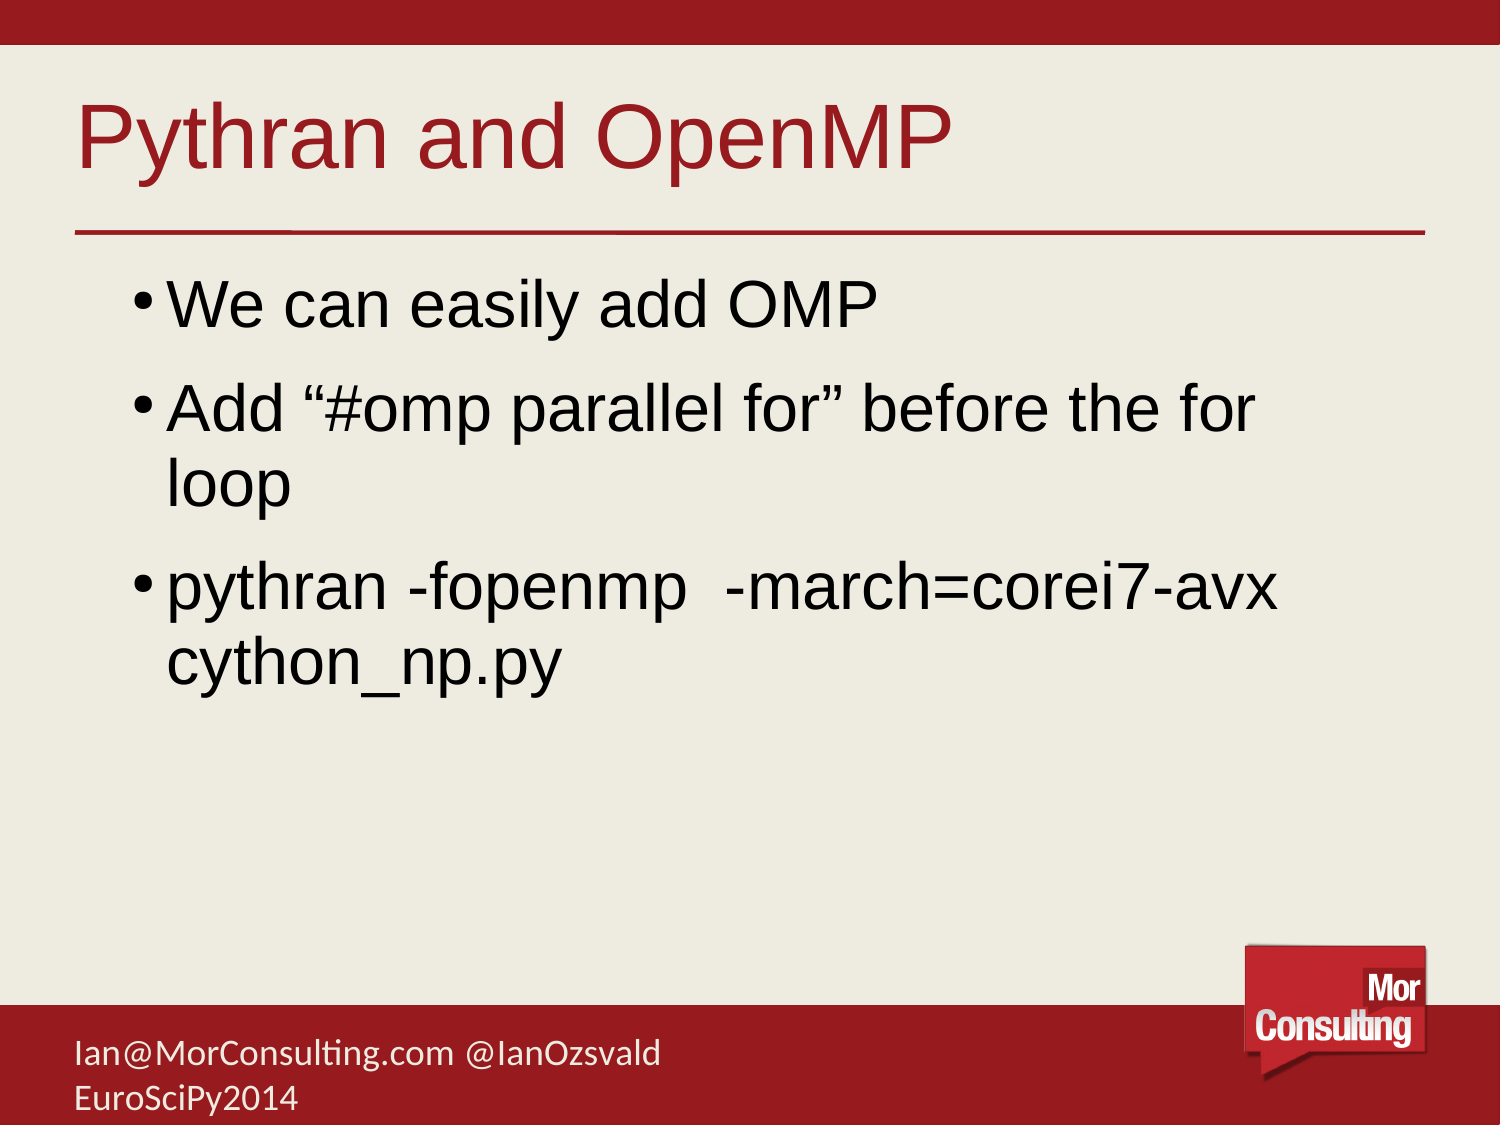

# Pythran and OpenMP
We can easily add OMP
Add “#omp parallel for” before the for loop
pythran -fopenmp -march=corei7-avx cython_np.py